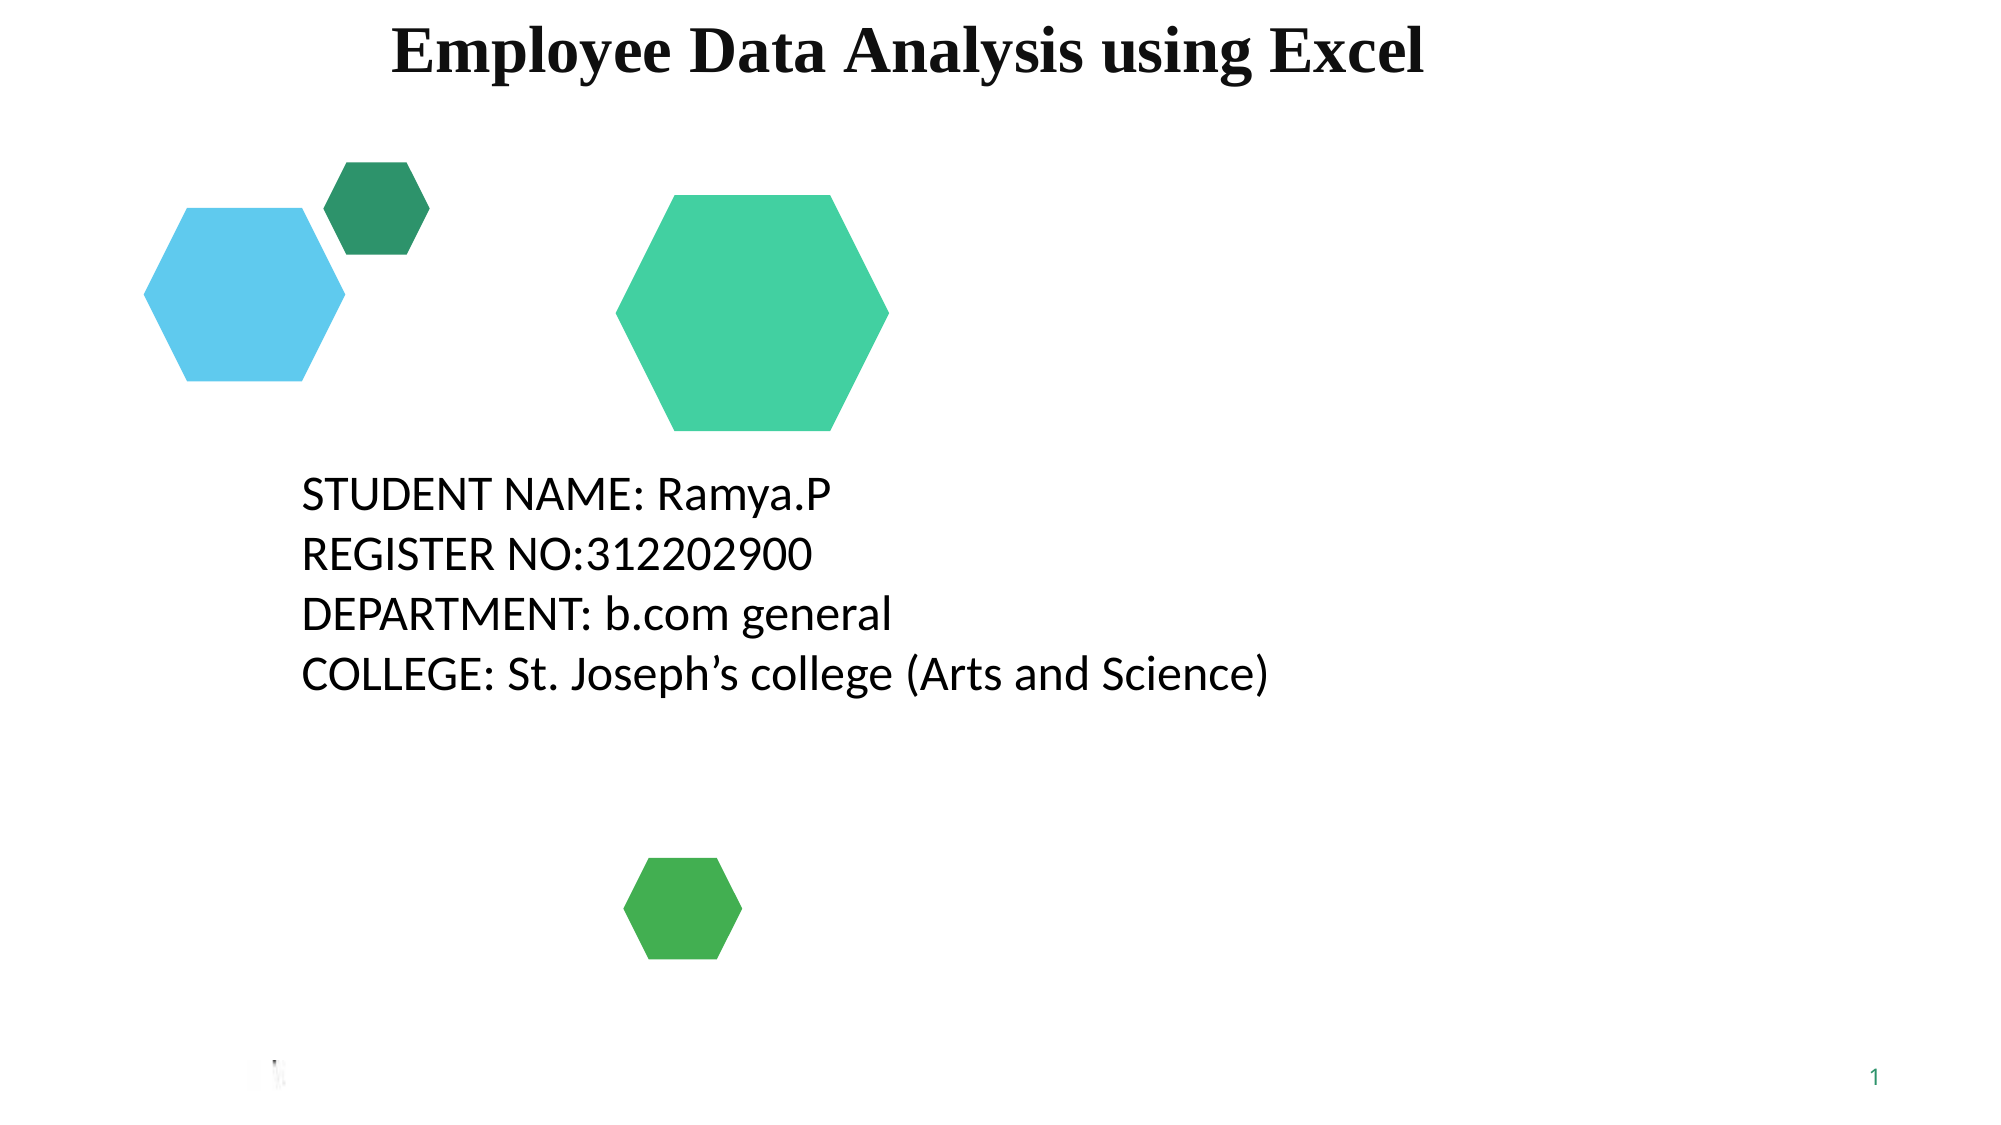

# Employee Data Analysis using Excel
STUDENT NAME: Ramya.P
REGISTER NO:312202900
DEPARTMENT: b.com general
COLLEGE: St. Joseph’s college (Arts and Science)